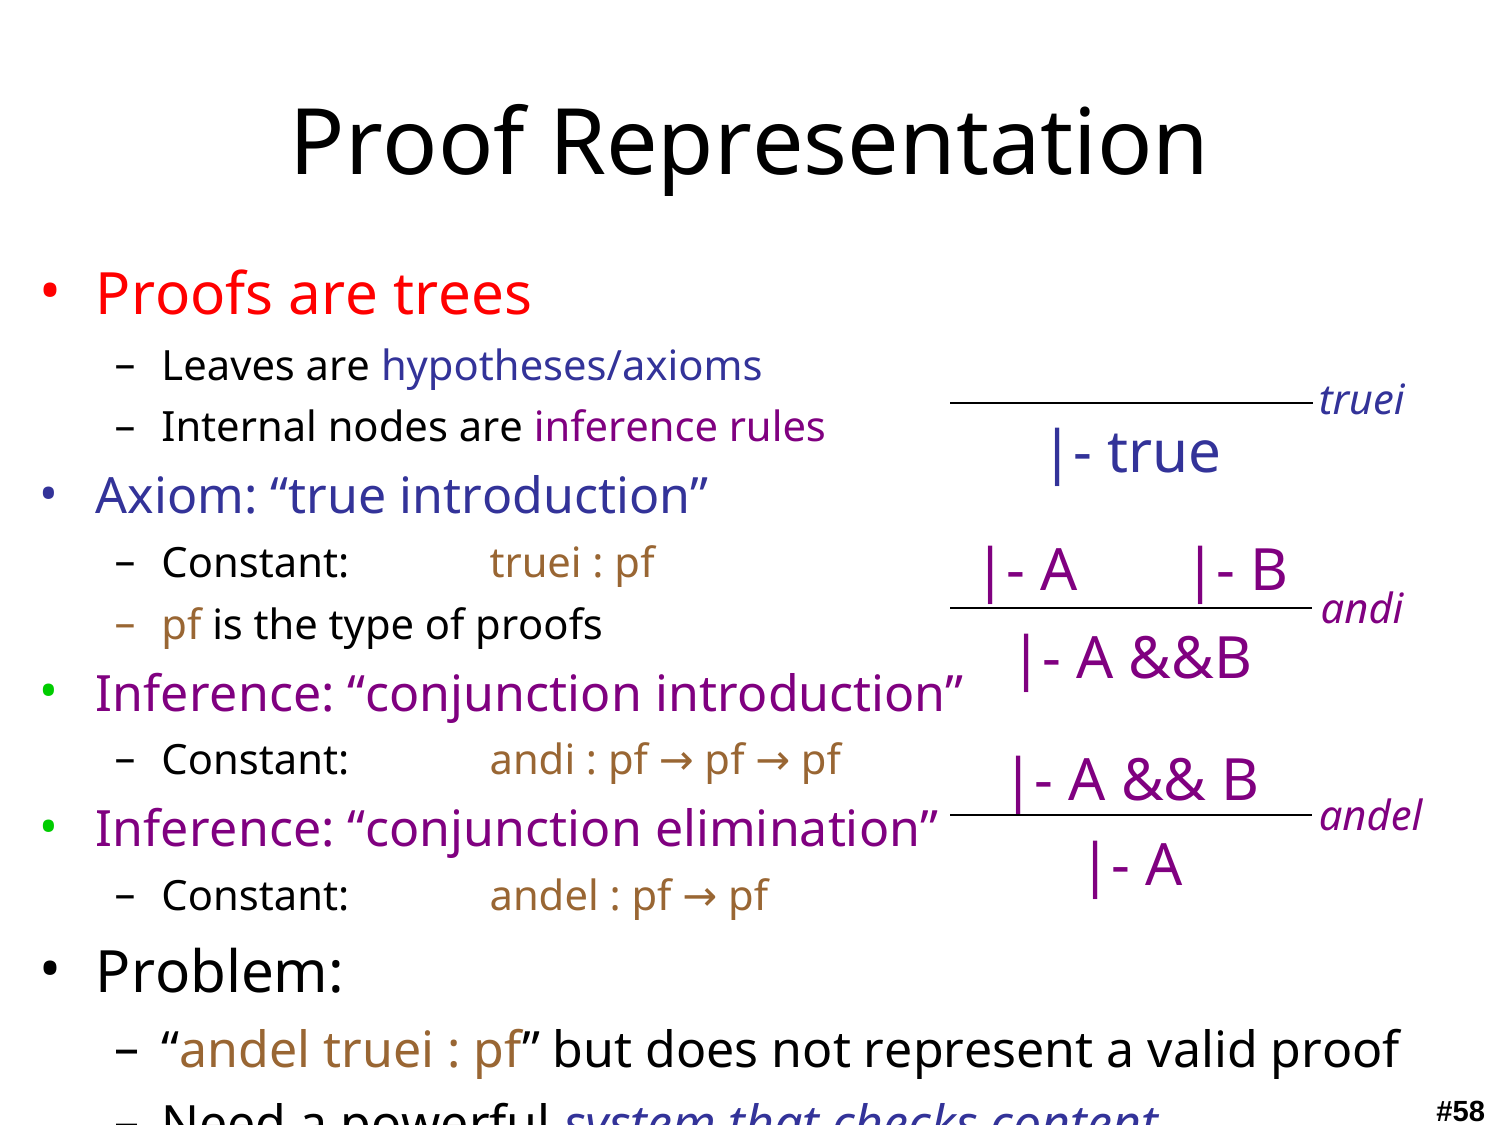

# Proof Representation
Proofs are trees
Leaves are hypotheses/axioms
Internal nodes are inference rules
Axiom: “true introduction”
Constant:	truei : pf
pf is the type of proofs
Inference: “conjunction introduction”
Constant:	andi : pf → pf → pf
Inference: “conjunction elimination”
Constant: 	andel : pf → pf
Problem:
“andel truei : pf” but does not represent a valid proof
Need a powerful system that checks content
|- true
truei
|- A |- B
|- A &&B
andi
|- A && B
|- A
andel
58